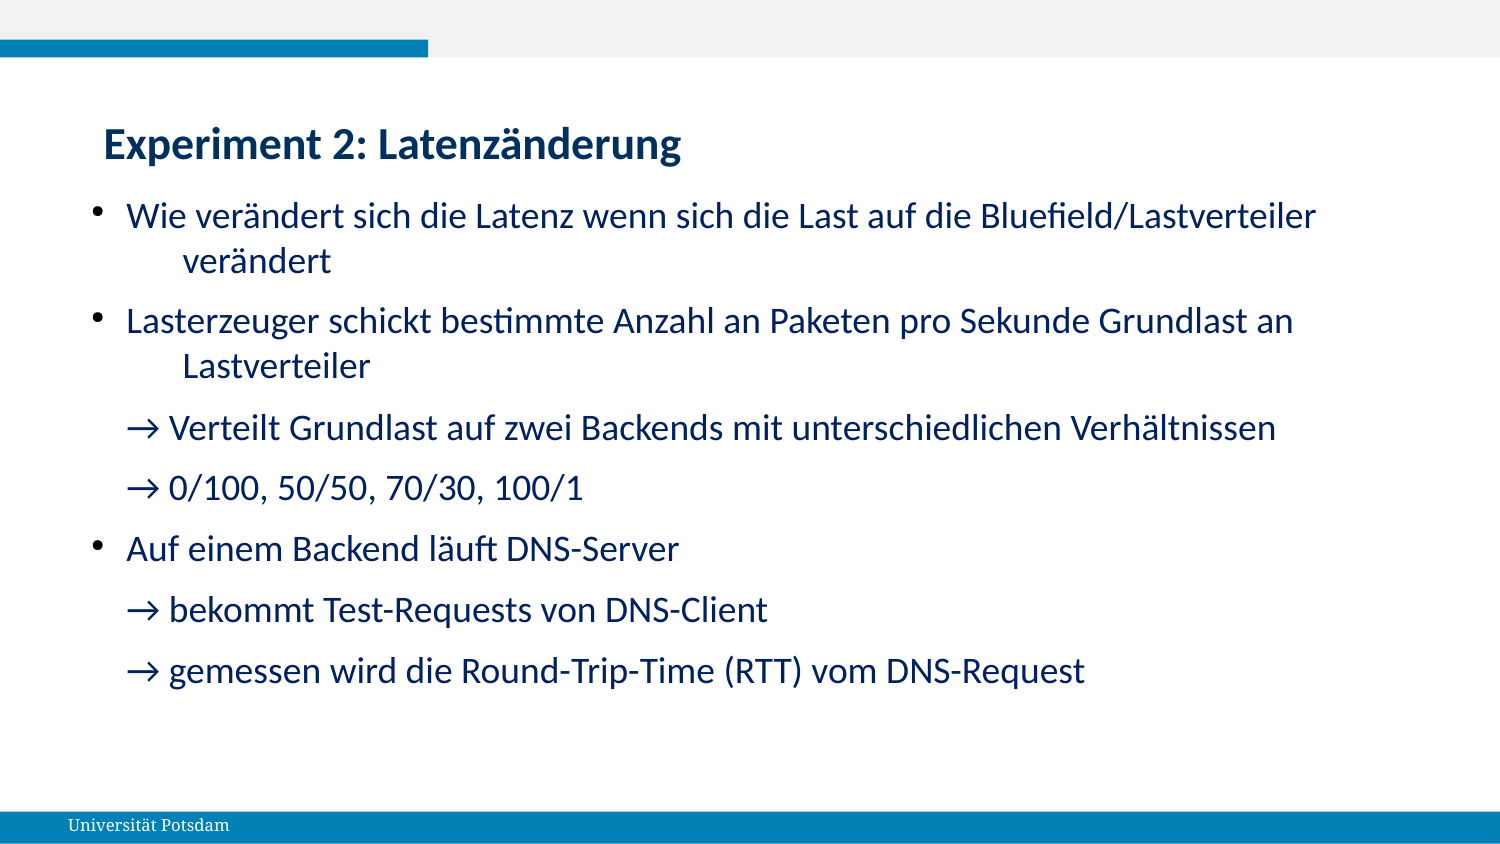

# Experiment 2: Latenzänderung
Wie verändert sich die Latenz wenn sich die Last auf die Bluefield/Lastverteiler verändert
Lasterzeuger schickt bestimmte Anzahl an Paketen pro Sekunde Grundlast an Lastverteiler
→ Verteilt Grundlast auf zwei Backends mit unterschiedlichen Verhältnissen
→ 0/100, 50/50, 70/30, 100/1
Auf einem Backend läuft DNS-Server
→ bekommt Test-Requests von DNS-Client
→ gemessen wird die Round-Trip-Time (RTT) vom DNS-Request